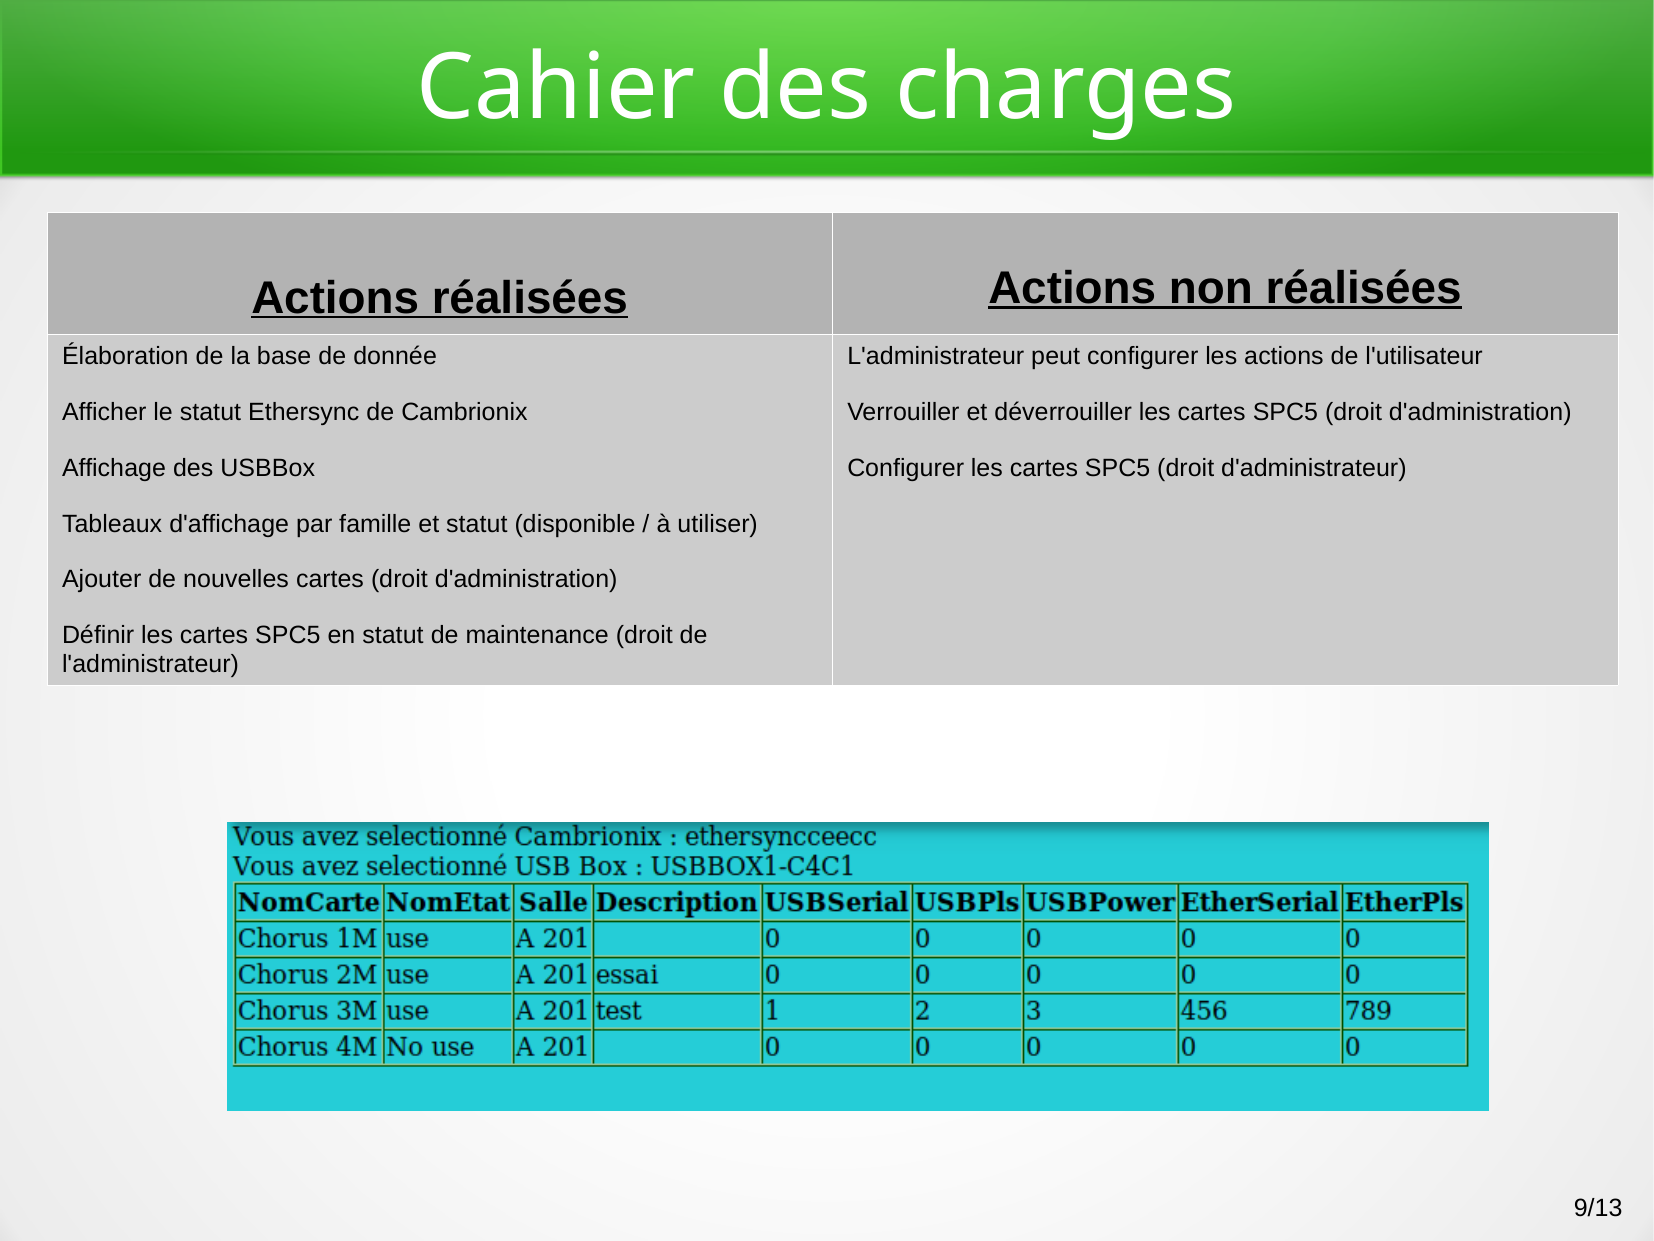

# Cahier des charges
| Actions réalisées | Actions non réalisées |
| --- | --- |
| Élaboration de la base de donnée Afficher le statut Ethersync de Cambrionix Affichage des USBBox Tableaux d'affichage par famille et statut (disponible / à utiliser) Ajouter de nouvelles cartes (droit d'administration) Définir les cartes SPC5 en statut de maintenance (droit de l'administrateur) | L'administrateur peut configurer les actions de l'utilisateur Verrouiller et déverrouiller les cartes SPC5 (droit d'administration) Configurer les cartes SPC5 (droit d'administrateur) |
9/13